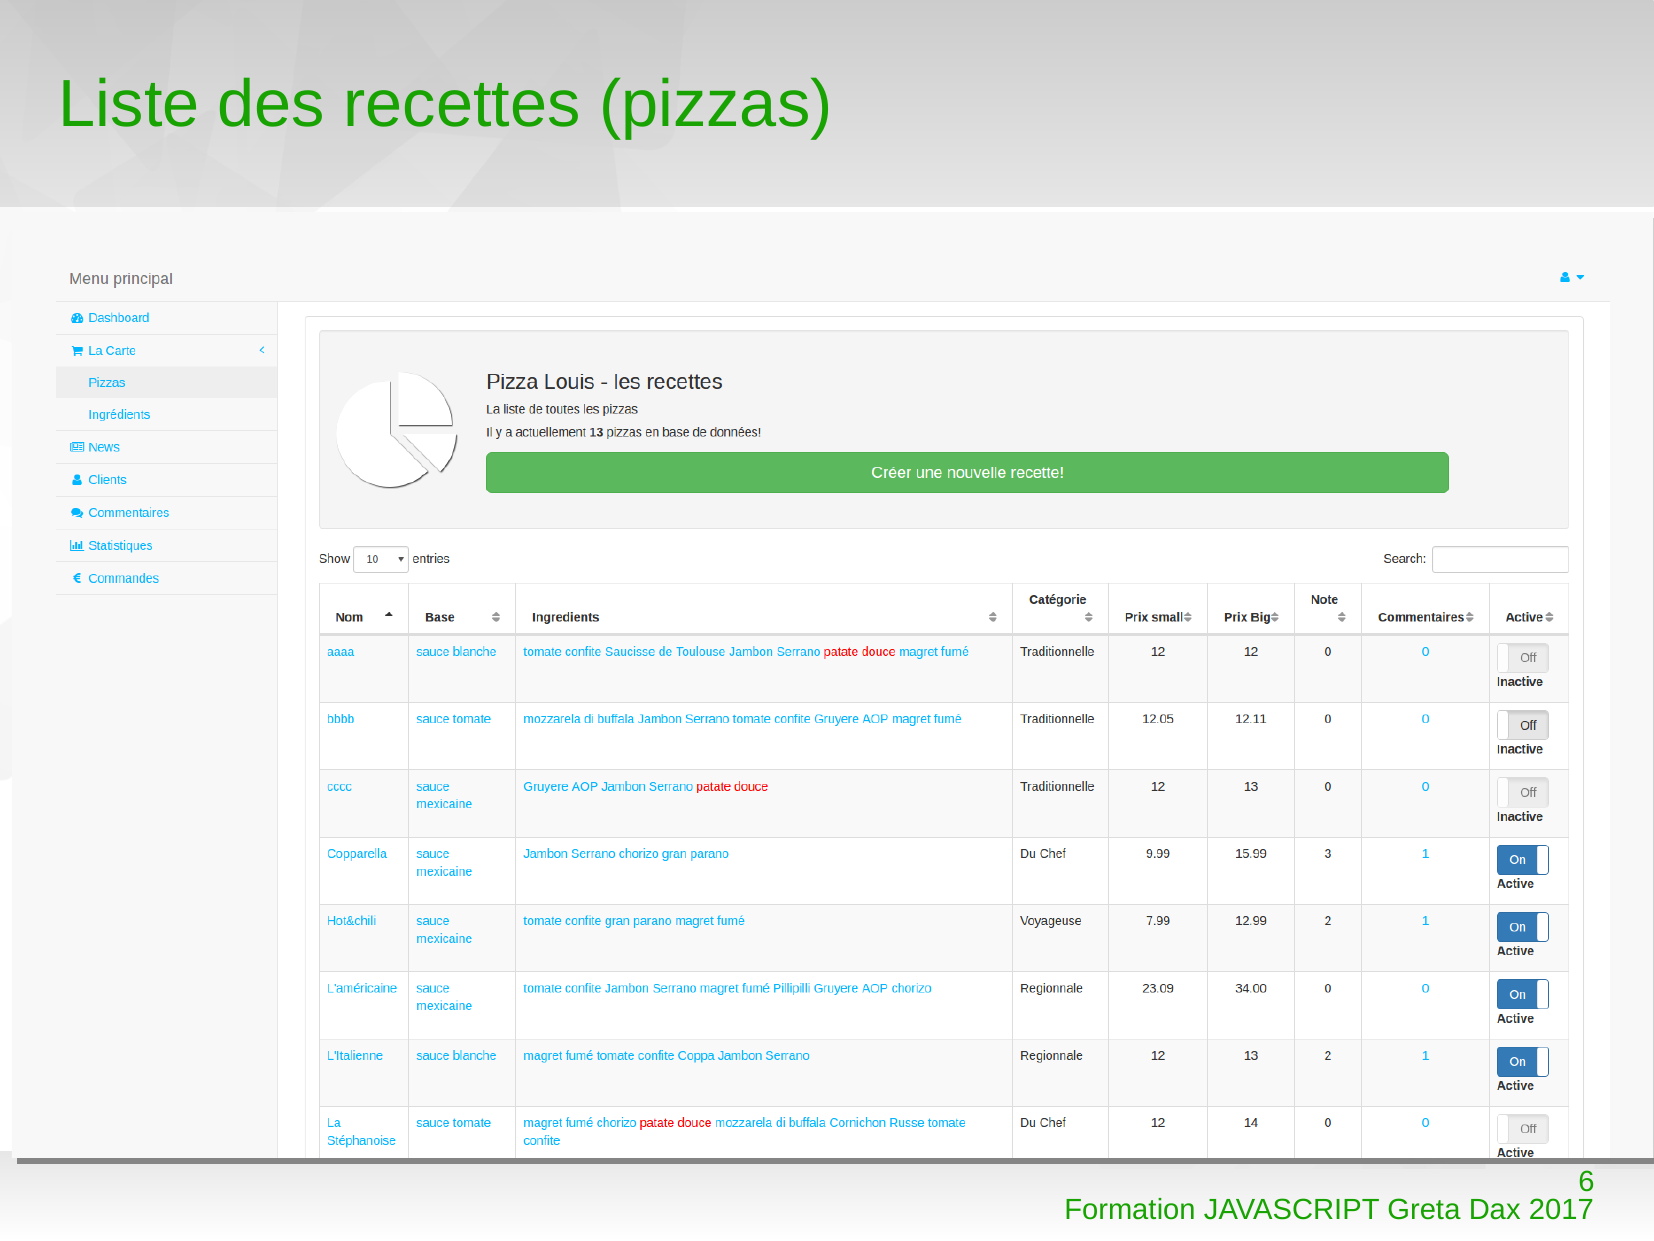

# Liste des recettes (pizzas)
6
Formation JAVASCRIPT Greta Dax 2017